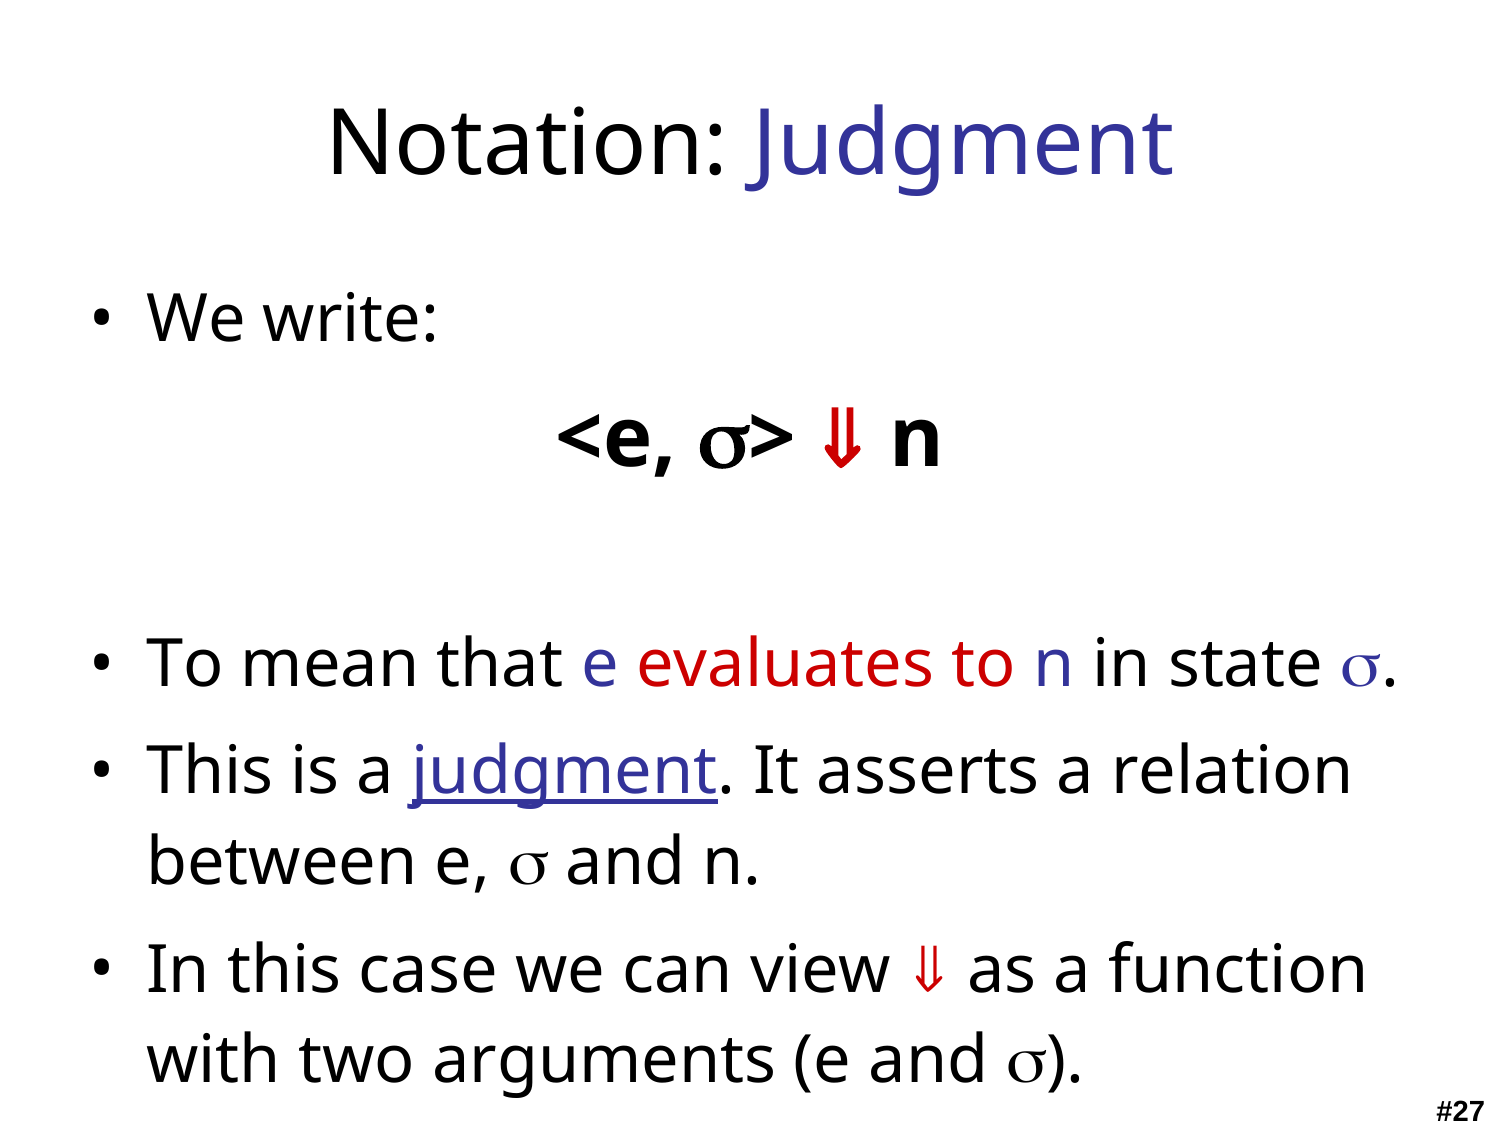

# Notation: Judgment
We write:
<e, >  n
To mean that e evaluates to n in state .
This is a judgment. It asserts a relation between e,  and n.
In this case we can view  as a function with two arguments (e and ).
27